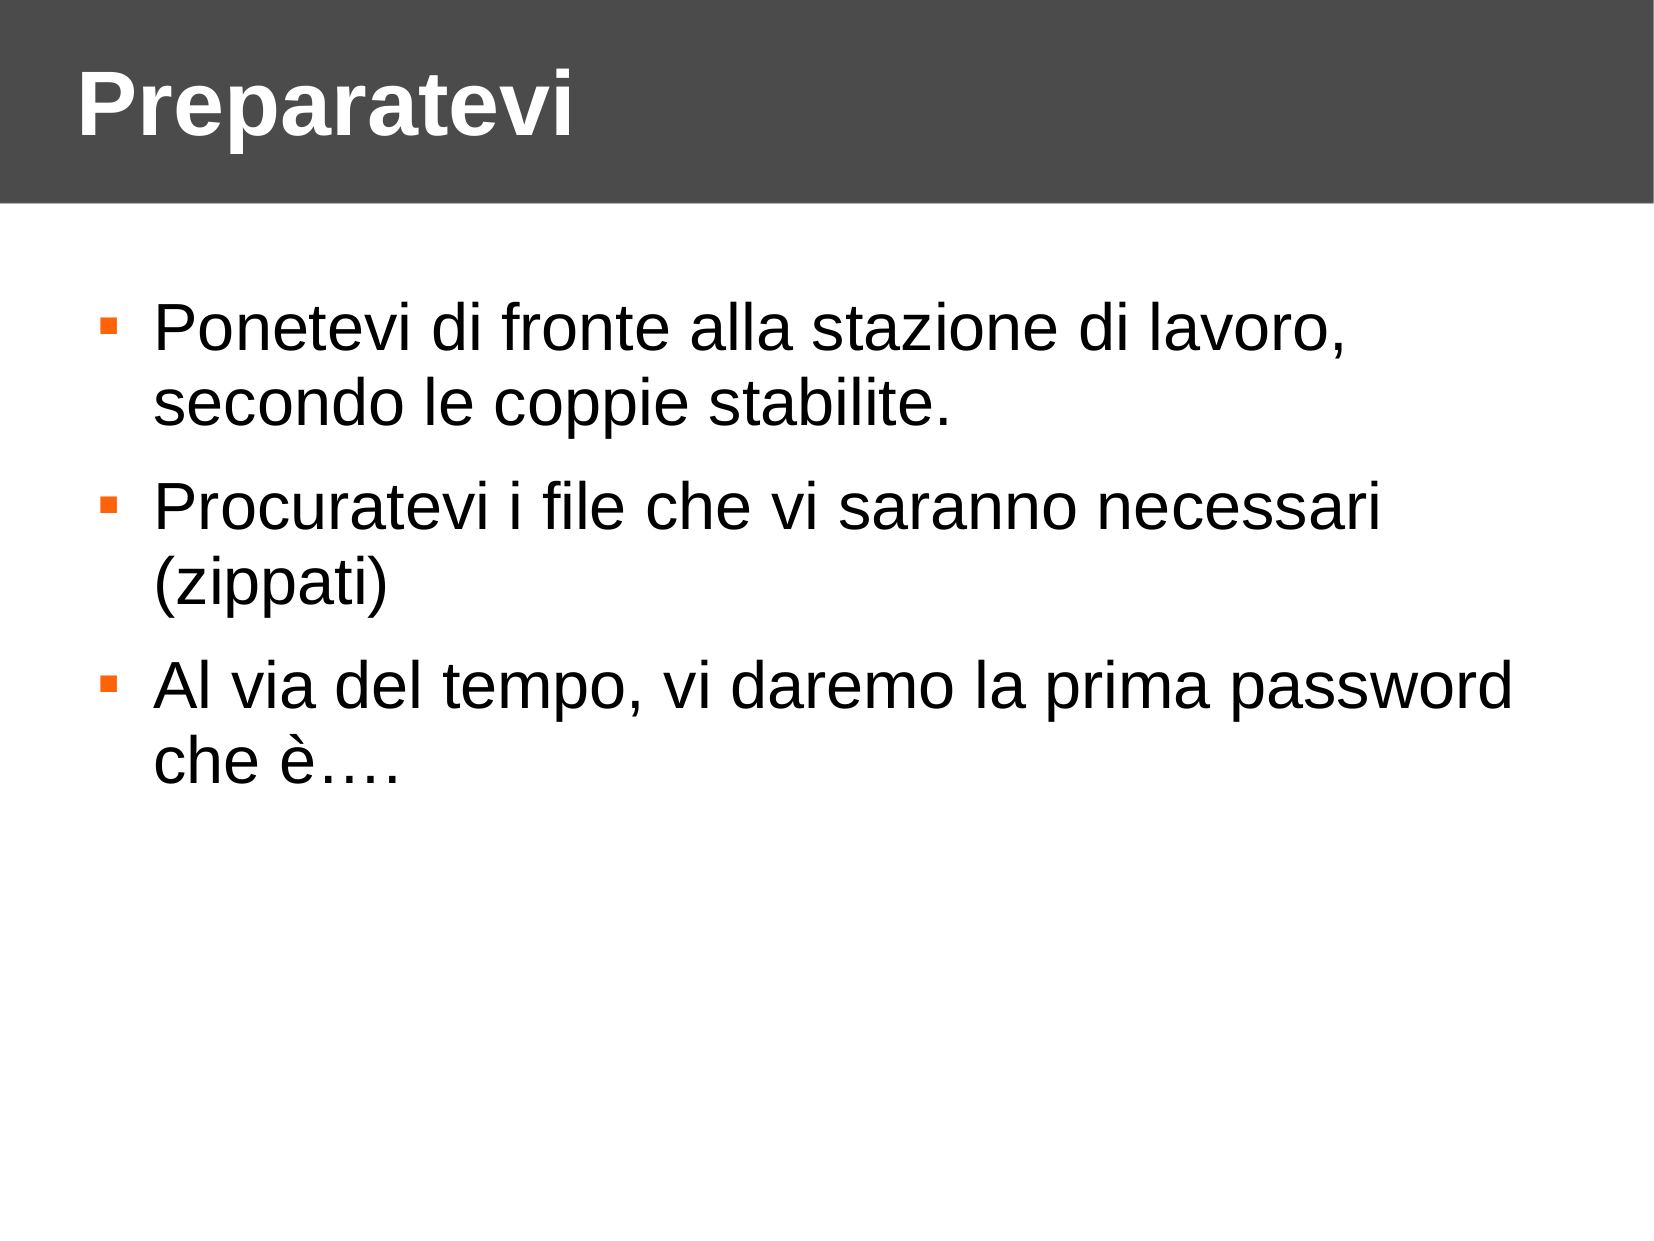

# Preparatevi
Ponetevi di fronte alla stazione di lavoro, secondo le coppie stabilite.
Procuratevi i file che vi saranno necessari (zippati)
Al via del tempo, vi daremo la prima password che è….